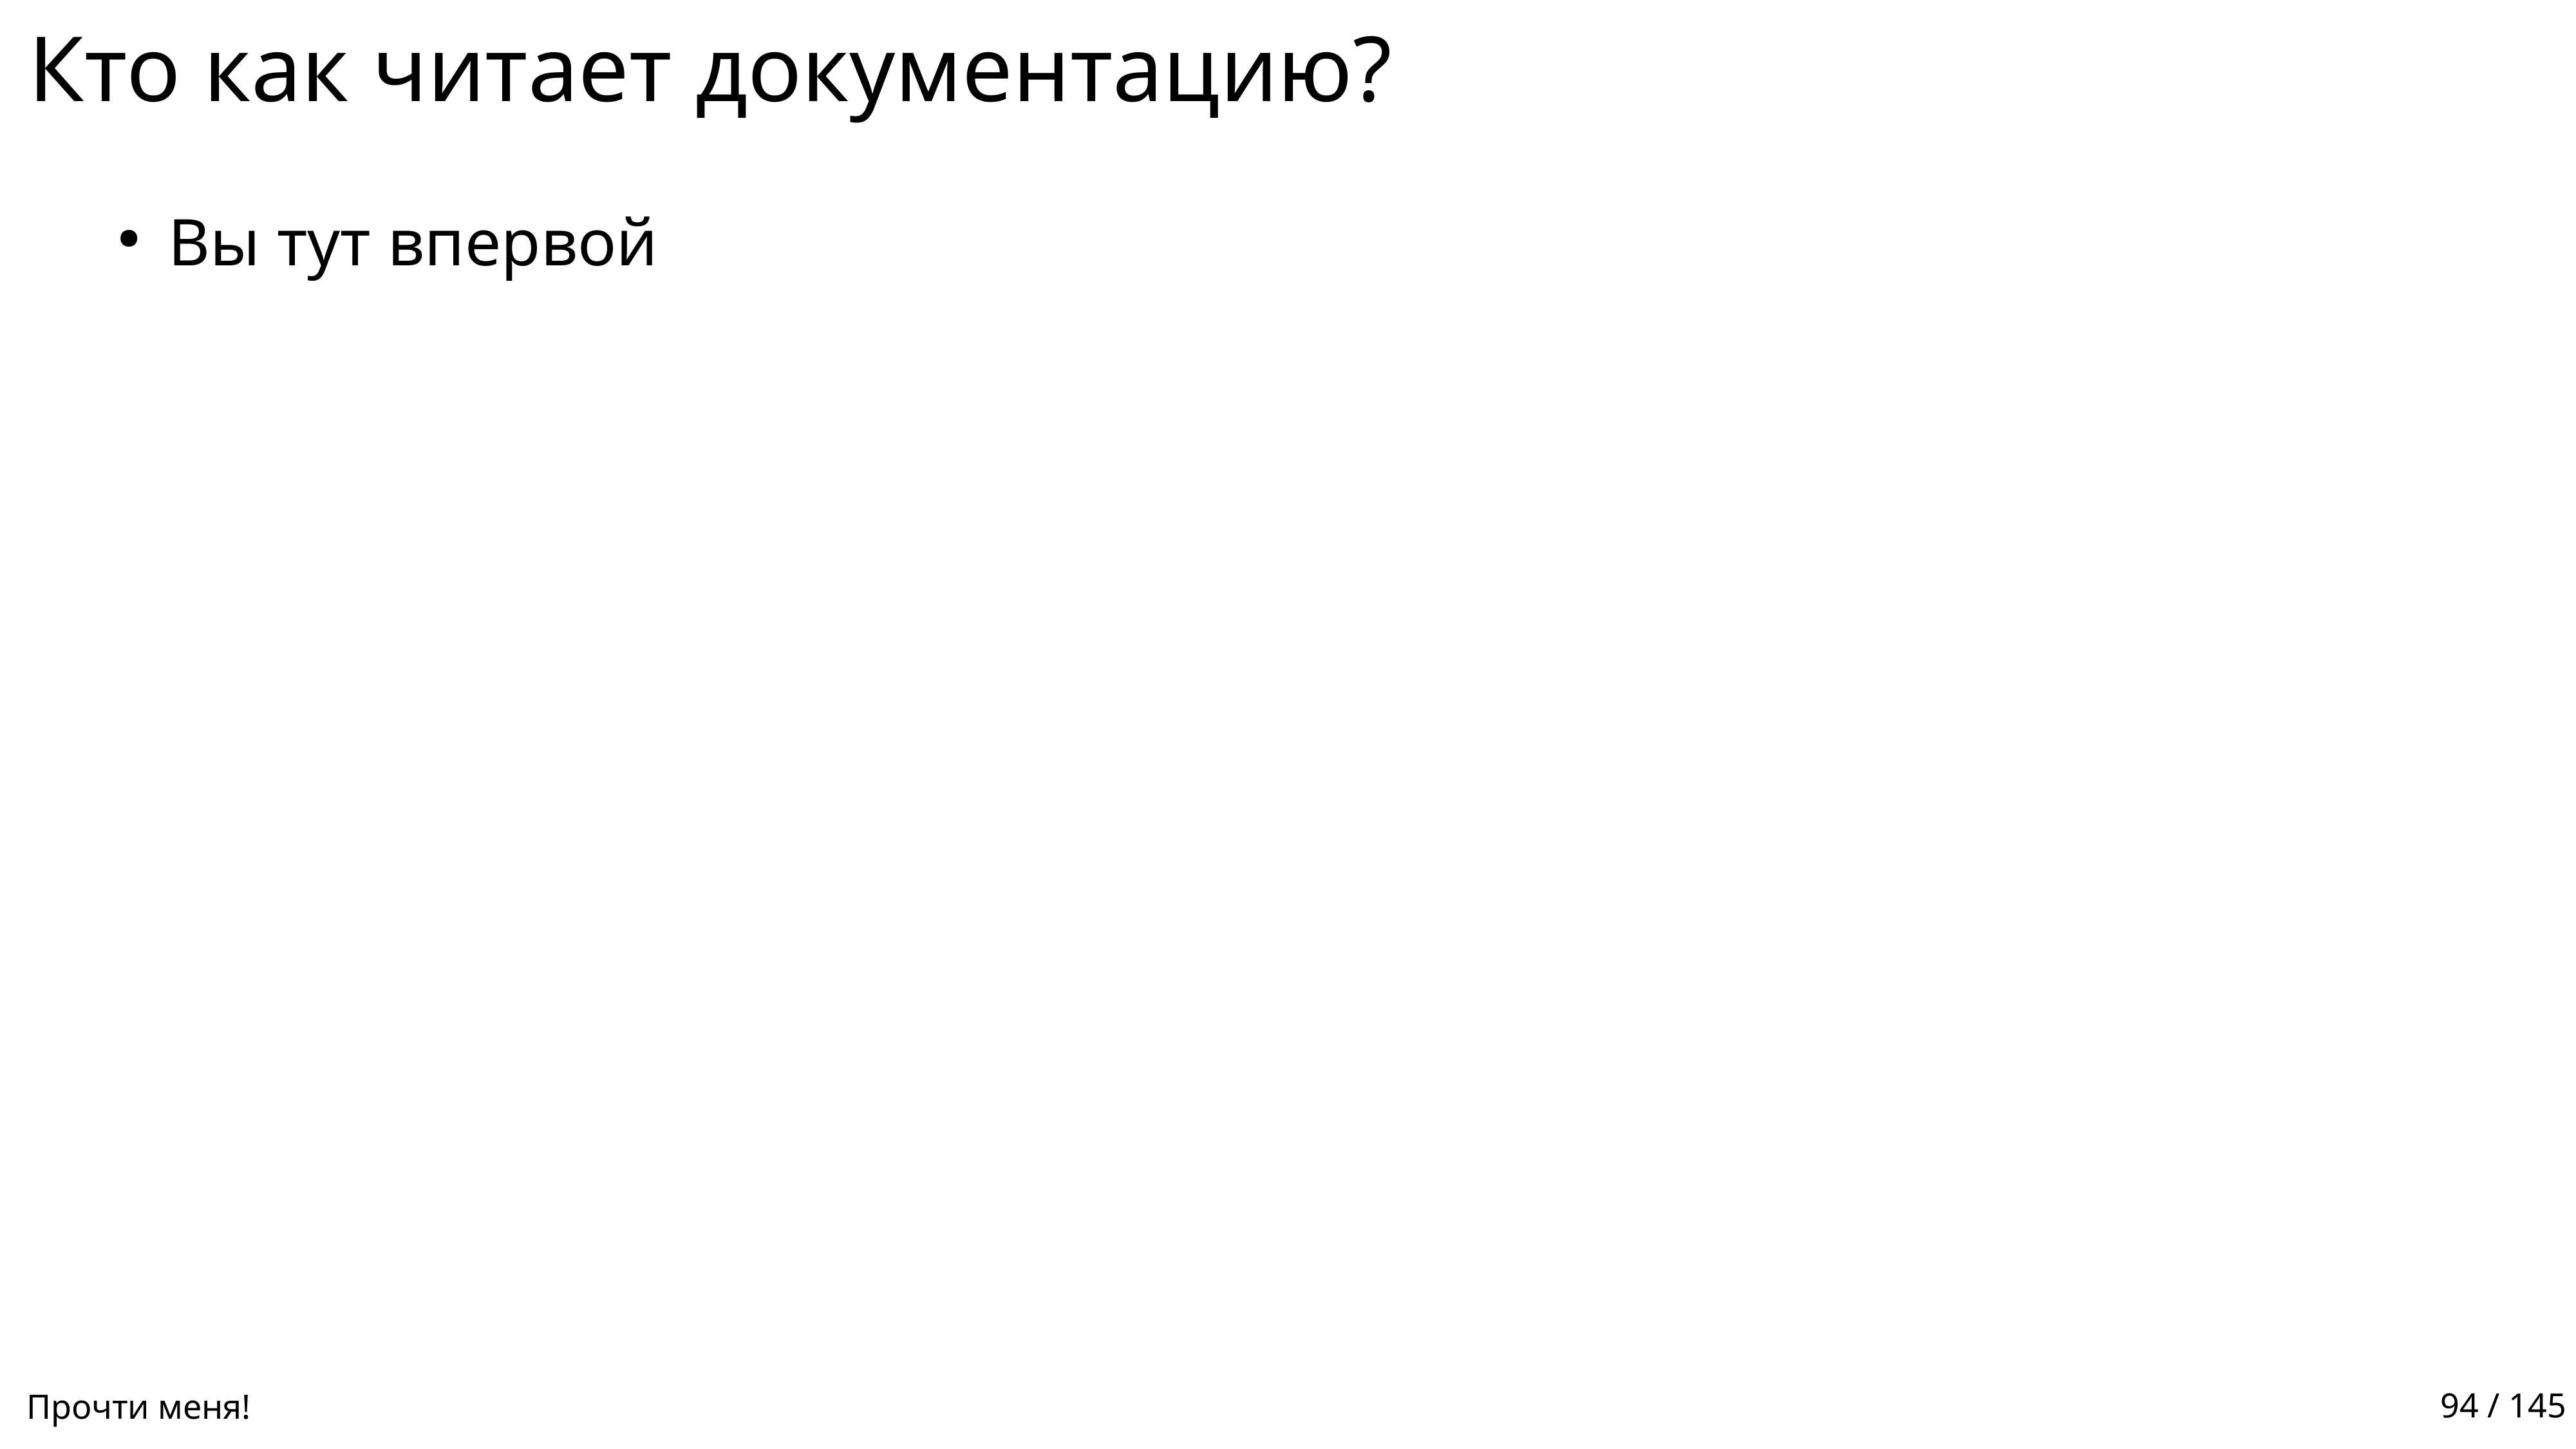

Кто как читает документацию?
# Вы тут впервой
Прочти меня!